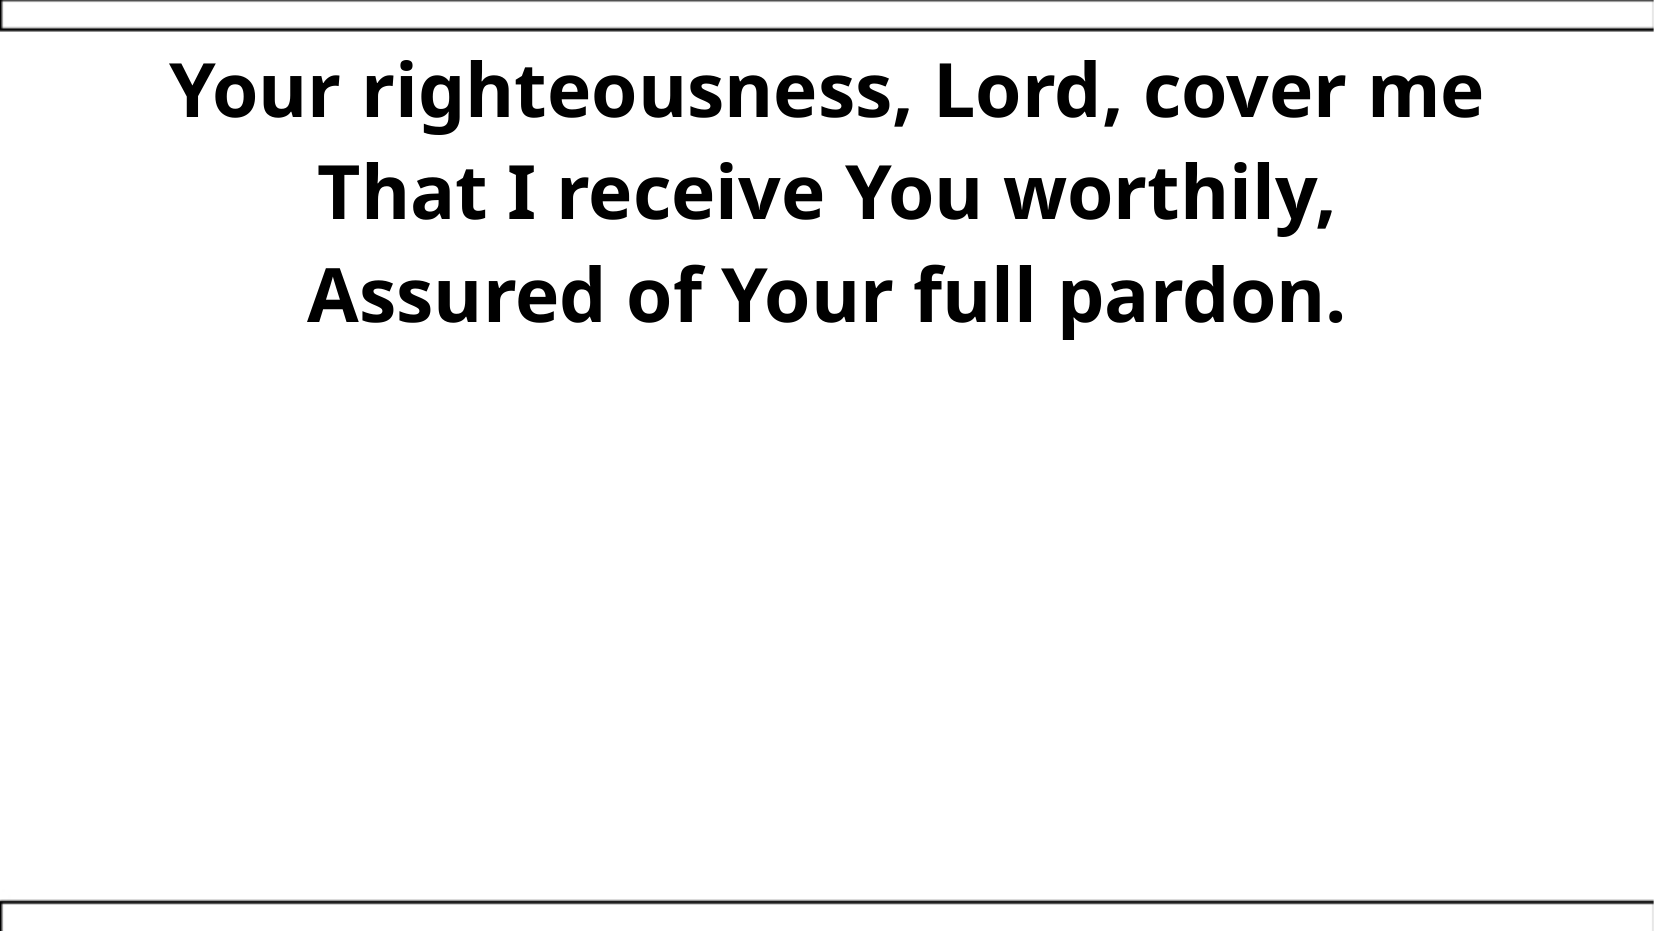

Your righteousness, Lord, cover me
That I receive You worthily,
Assured of Your full pardon.